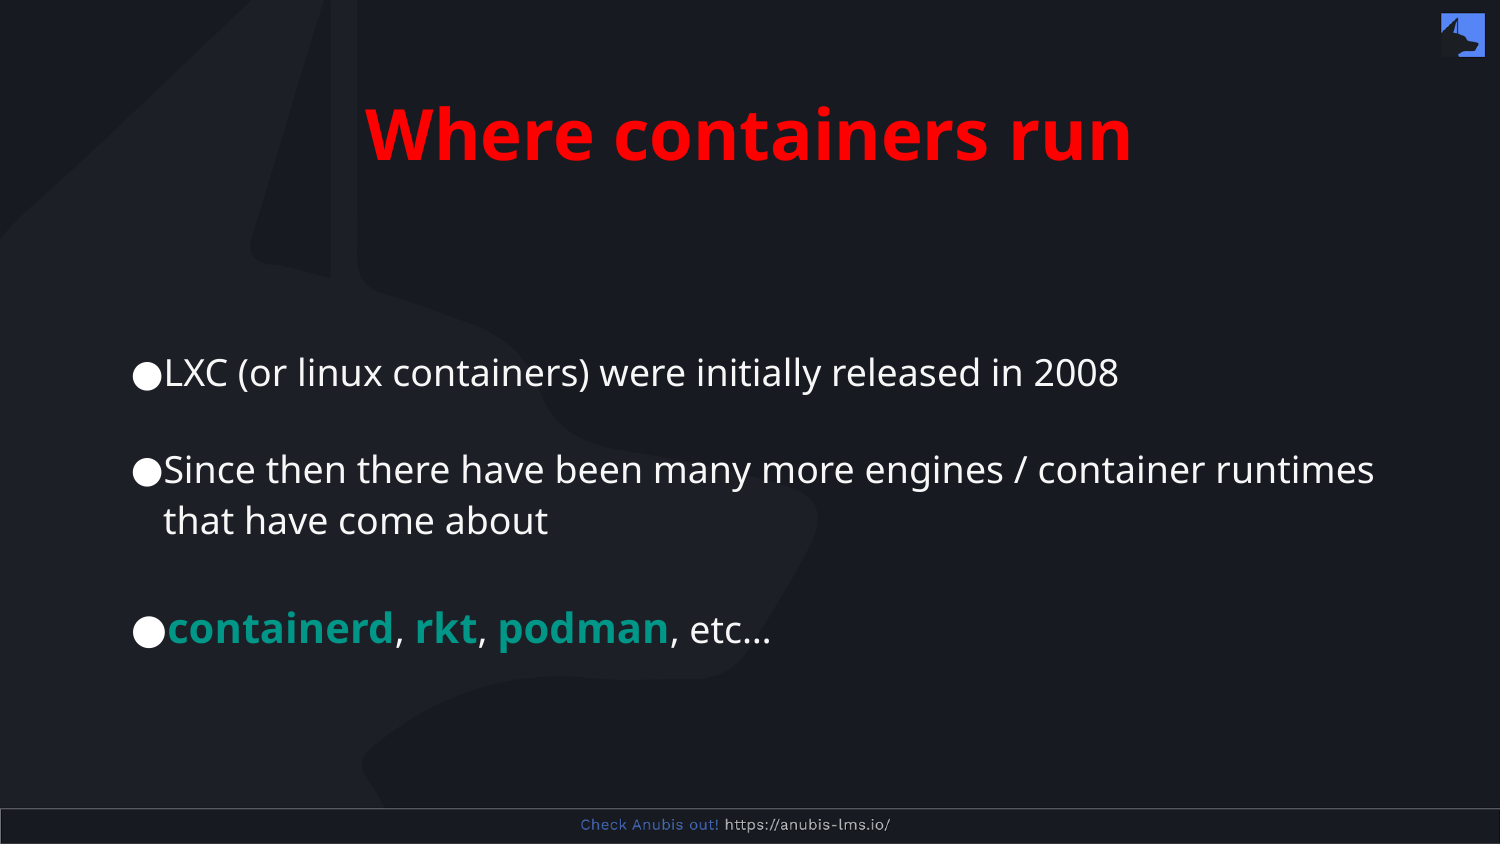

# Where containers run
LXC (or linux containers) were initially released in 2008
Since then there have been many more engines / container runtimes that have come about
containerd, rkt, podman, etc…